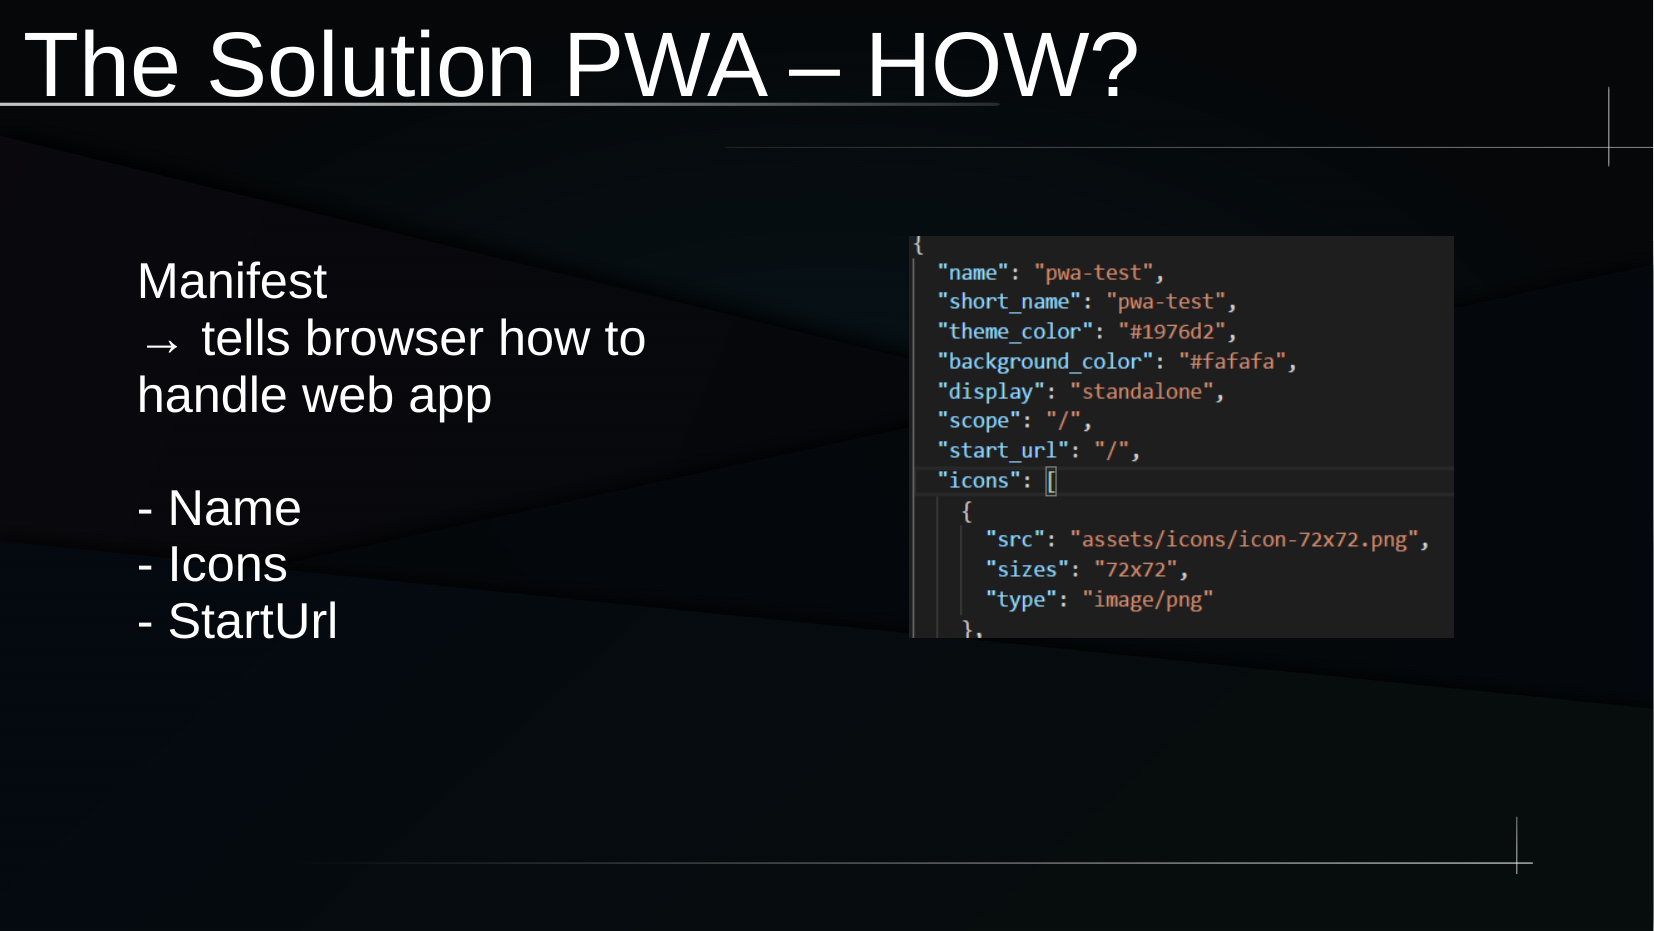

# The Solution PWA – HOW?
Manifest
→ tells browser how to
handle web app
- Name
- Icons
- StartUrl